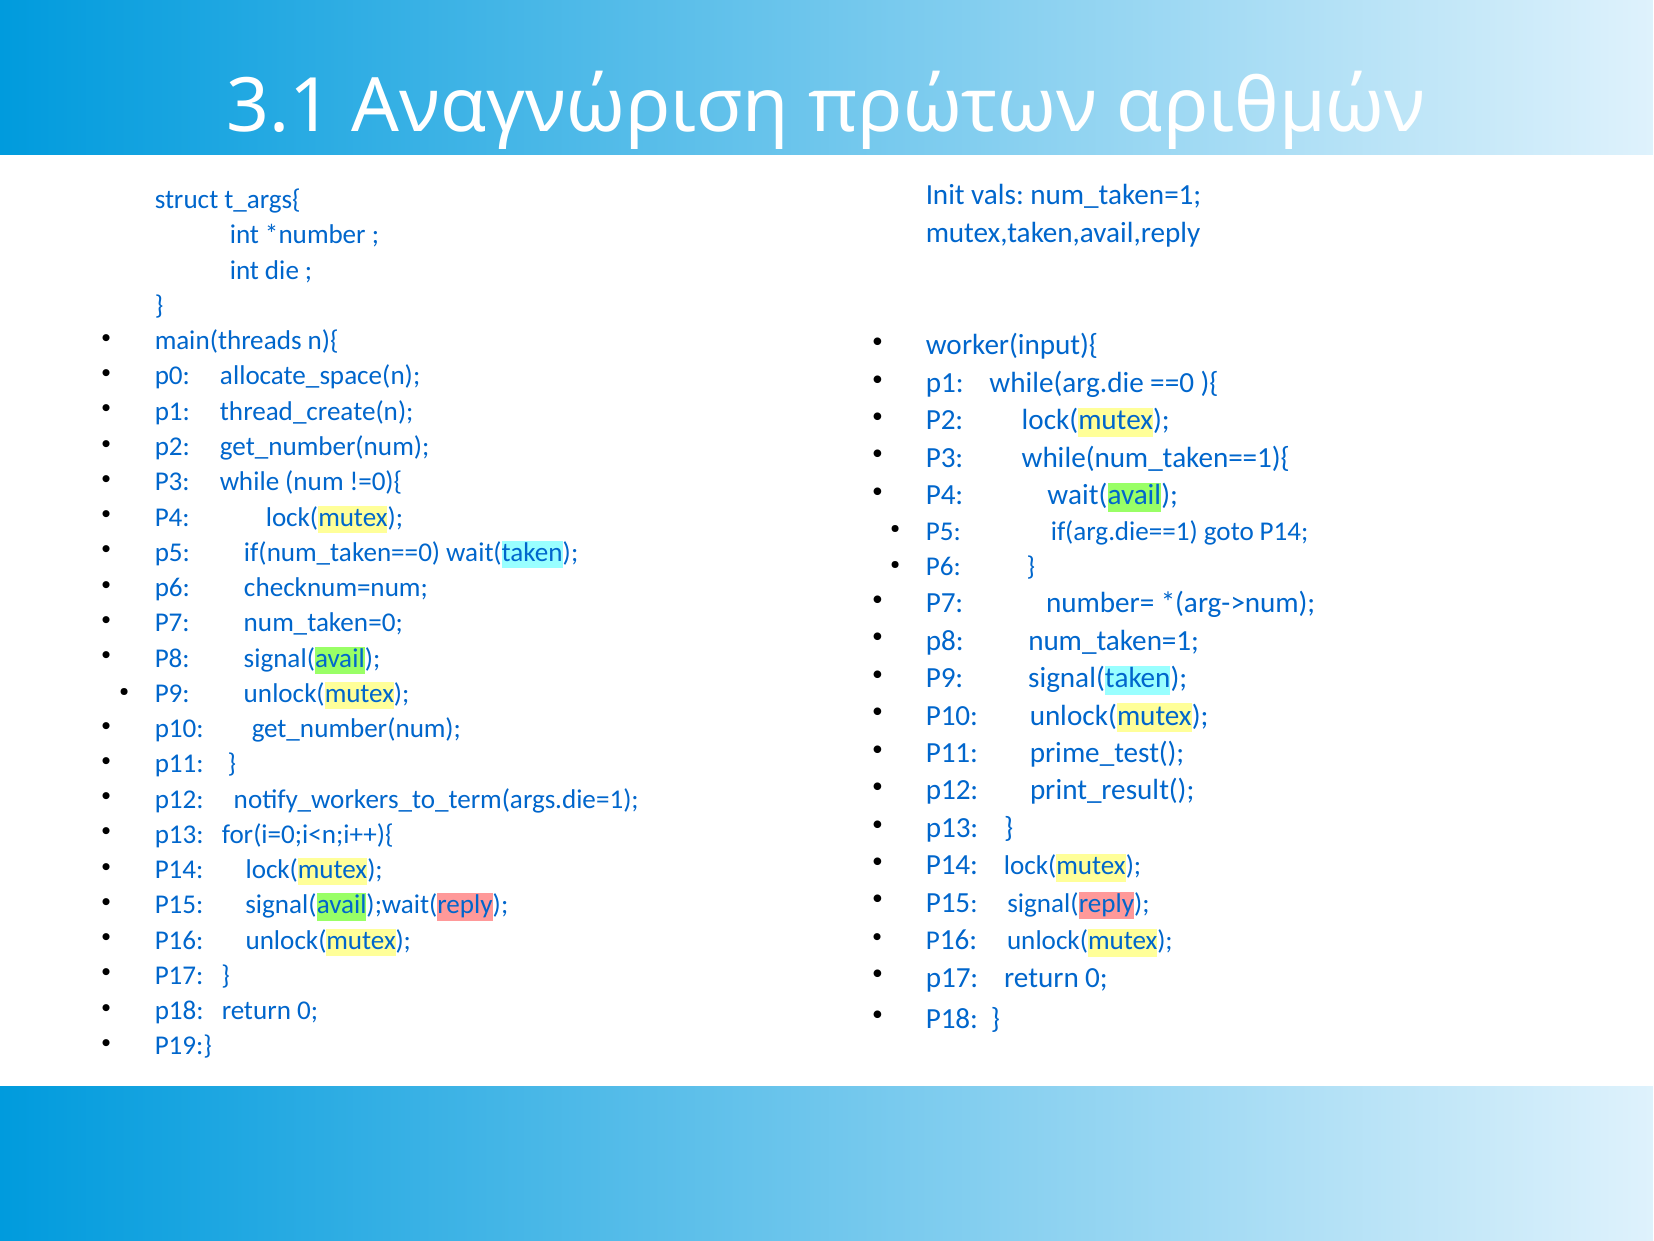

3.1 Αναγνώριση πρώτων αριθμών
Init vals: num_taken=1;
mutex,taken,avail,reply
worker(input){
p1: while(arg.die ==0 ){
P2: lock(mutex);
P3: while(num_taken==1){
P4: wait(avail);
P5: if(arg.die==1) goto P14;
P6: }
P7:	 number= *(arg->num);
p8: num_taken=1;
P9: signal(taken);
P10: unlock(mutex);
P11: prime_test();
p12: print_result();
p13: }
P14: lock(mutex);
P15: signal(reply);
P16: unlock(mutex);
p17: return 0;
P18: }
struct t_args{
	int *number ;
	int die ;
}
main(threads n){
p0: allocate_space(n);
p1: thread_create(n);
p2: get_number(num);
P3: while (num !=0){
P4:	 lock(mutex);
p5: if(num_taken==0) wait(taken);
p6: checknum=num;
P7: num_taken=0;
P8: signal(avail);
P9: unlock(mutex);
p10: get_number(num);
p11: }
p12: notify_workers_to_term(args.die=1);
p13: for(i=0;i<n;i++){
P14: lock(mutex);
P15: signal(avail);wait(reply);
P16: unlock(mutex);
P17: }
p18: return 0;
P19:}